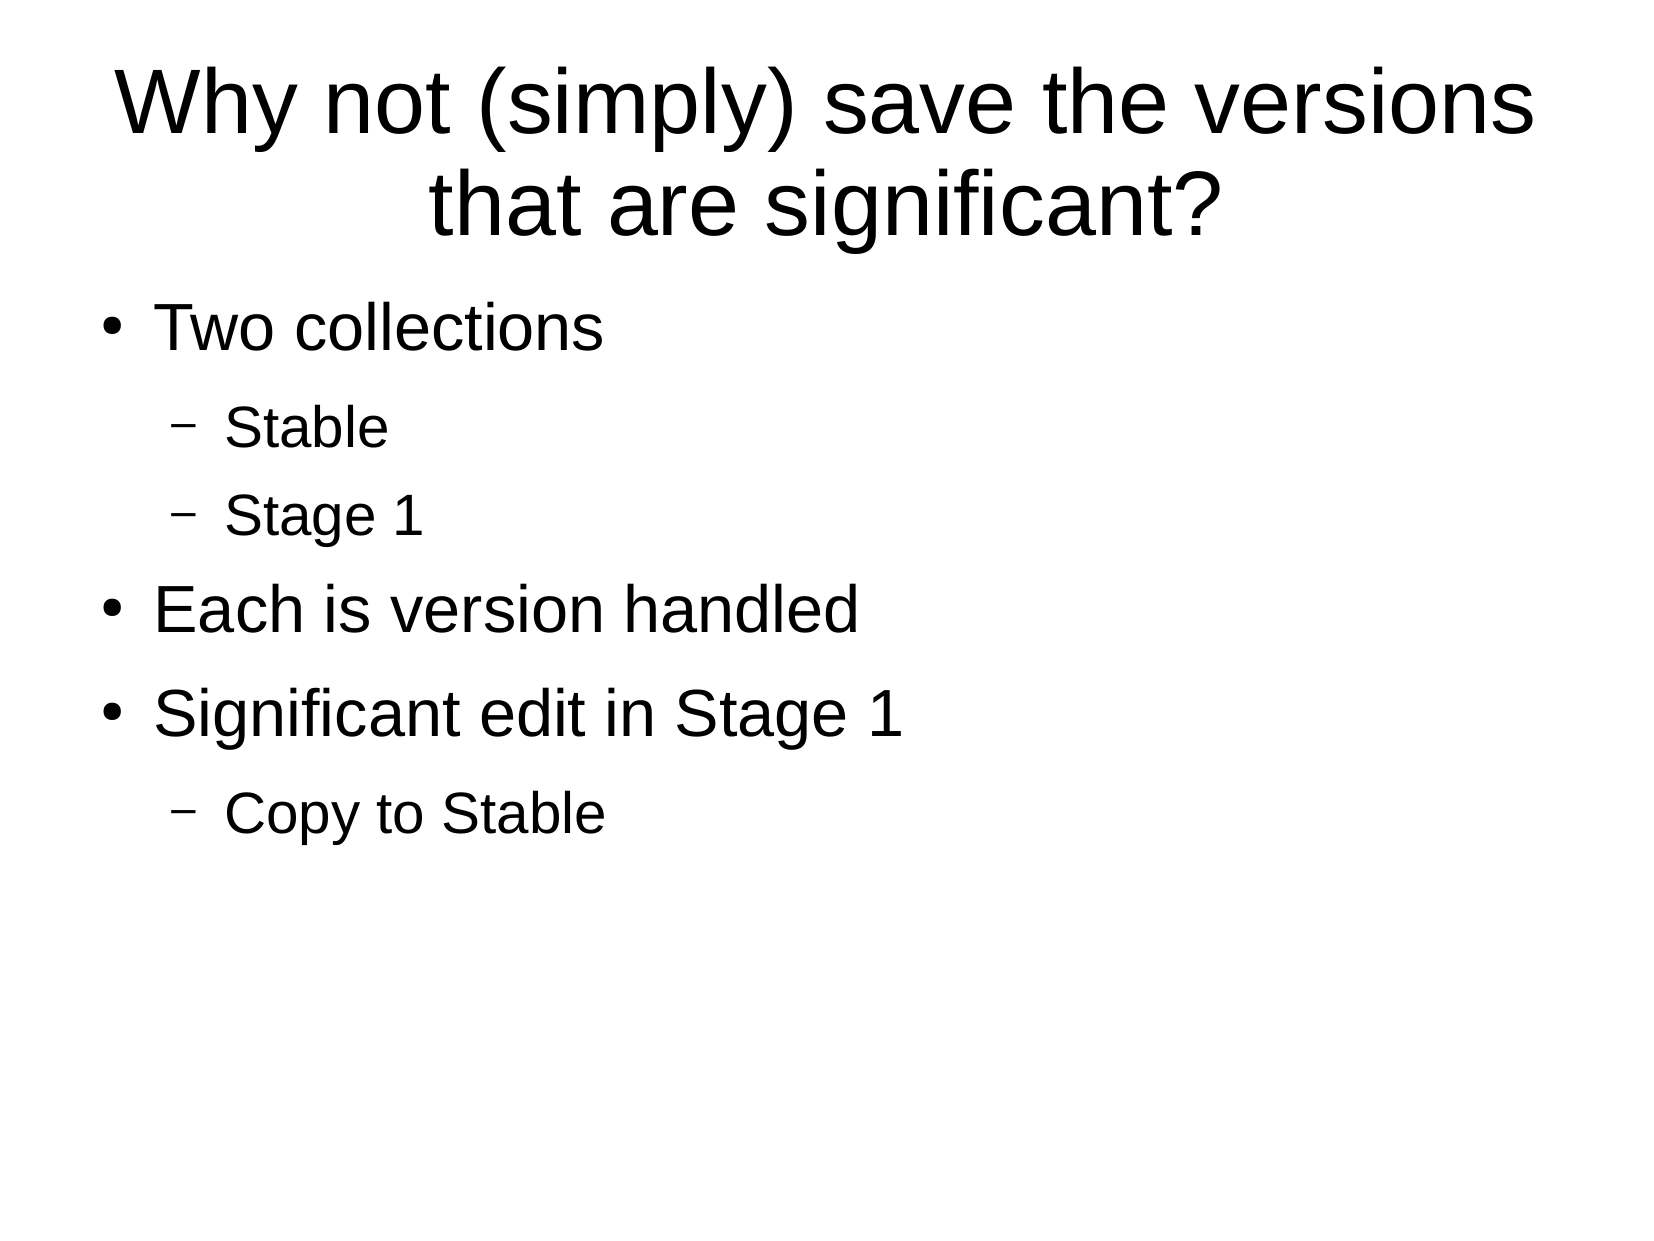

# Why not (simply) save the versions that are significant?
Two collections
Stable
Stage 1
Each is version handled
Significant edit in Stage 1
Copy to Stable